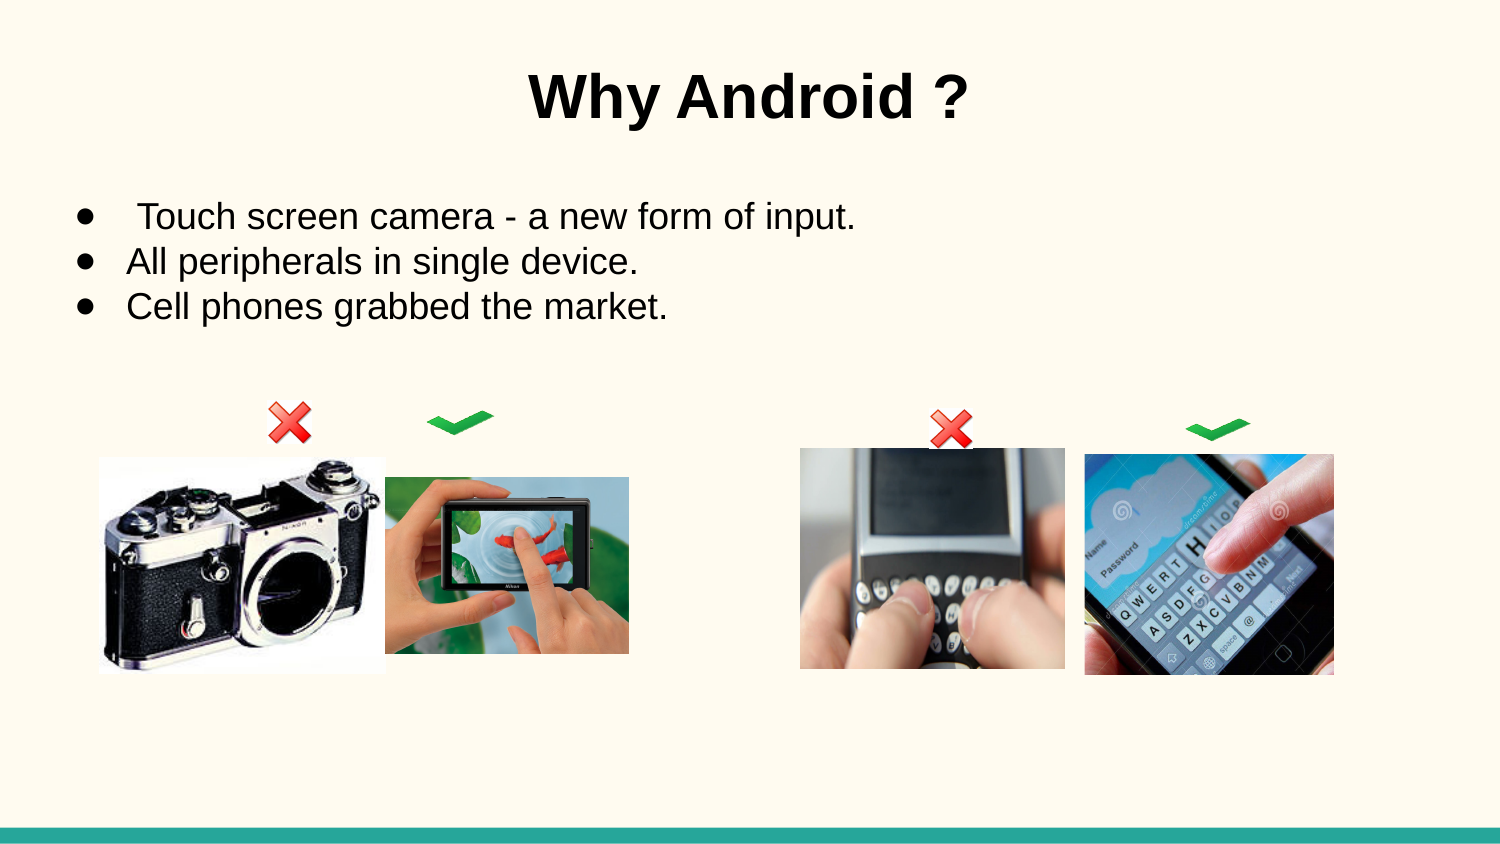

# Why Android ?
 Touch screen camera - a new form of input.
All peripherals in single device.
Cell phones grabbed the market.